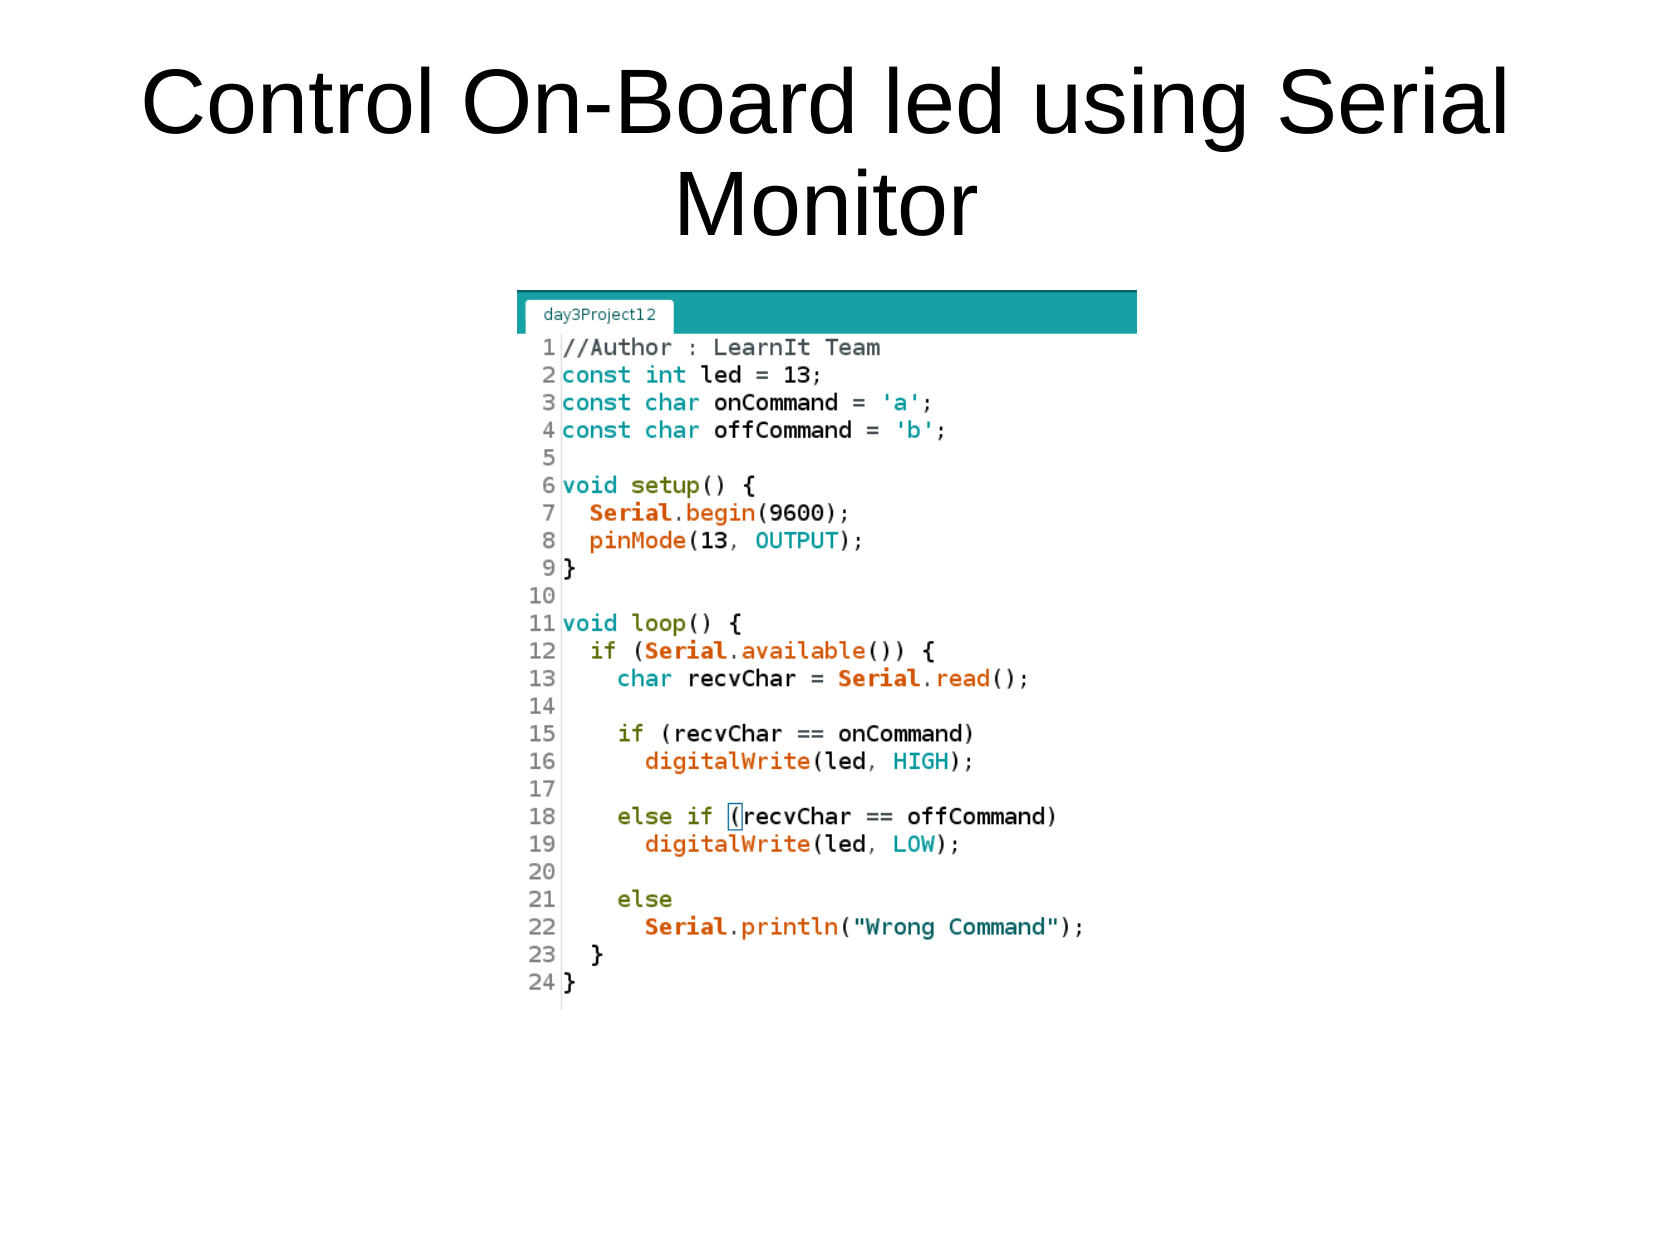

# Control On-Board led using Serial Monitor